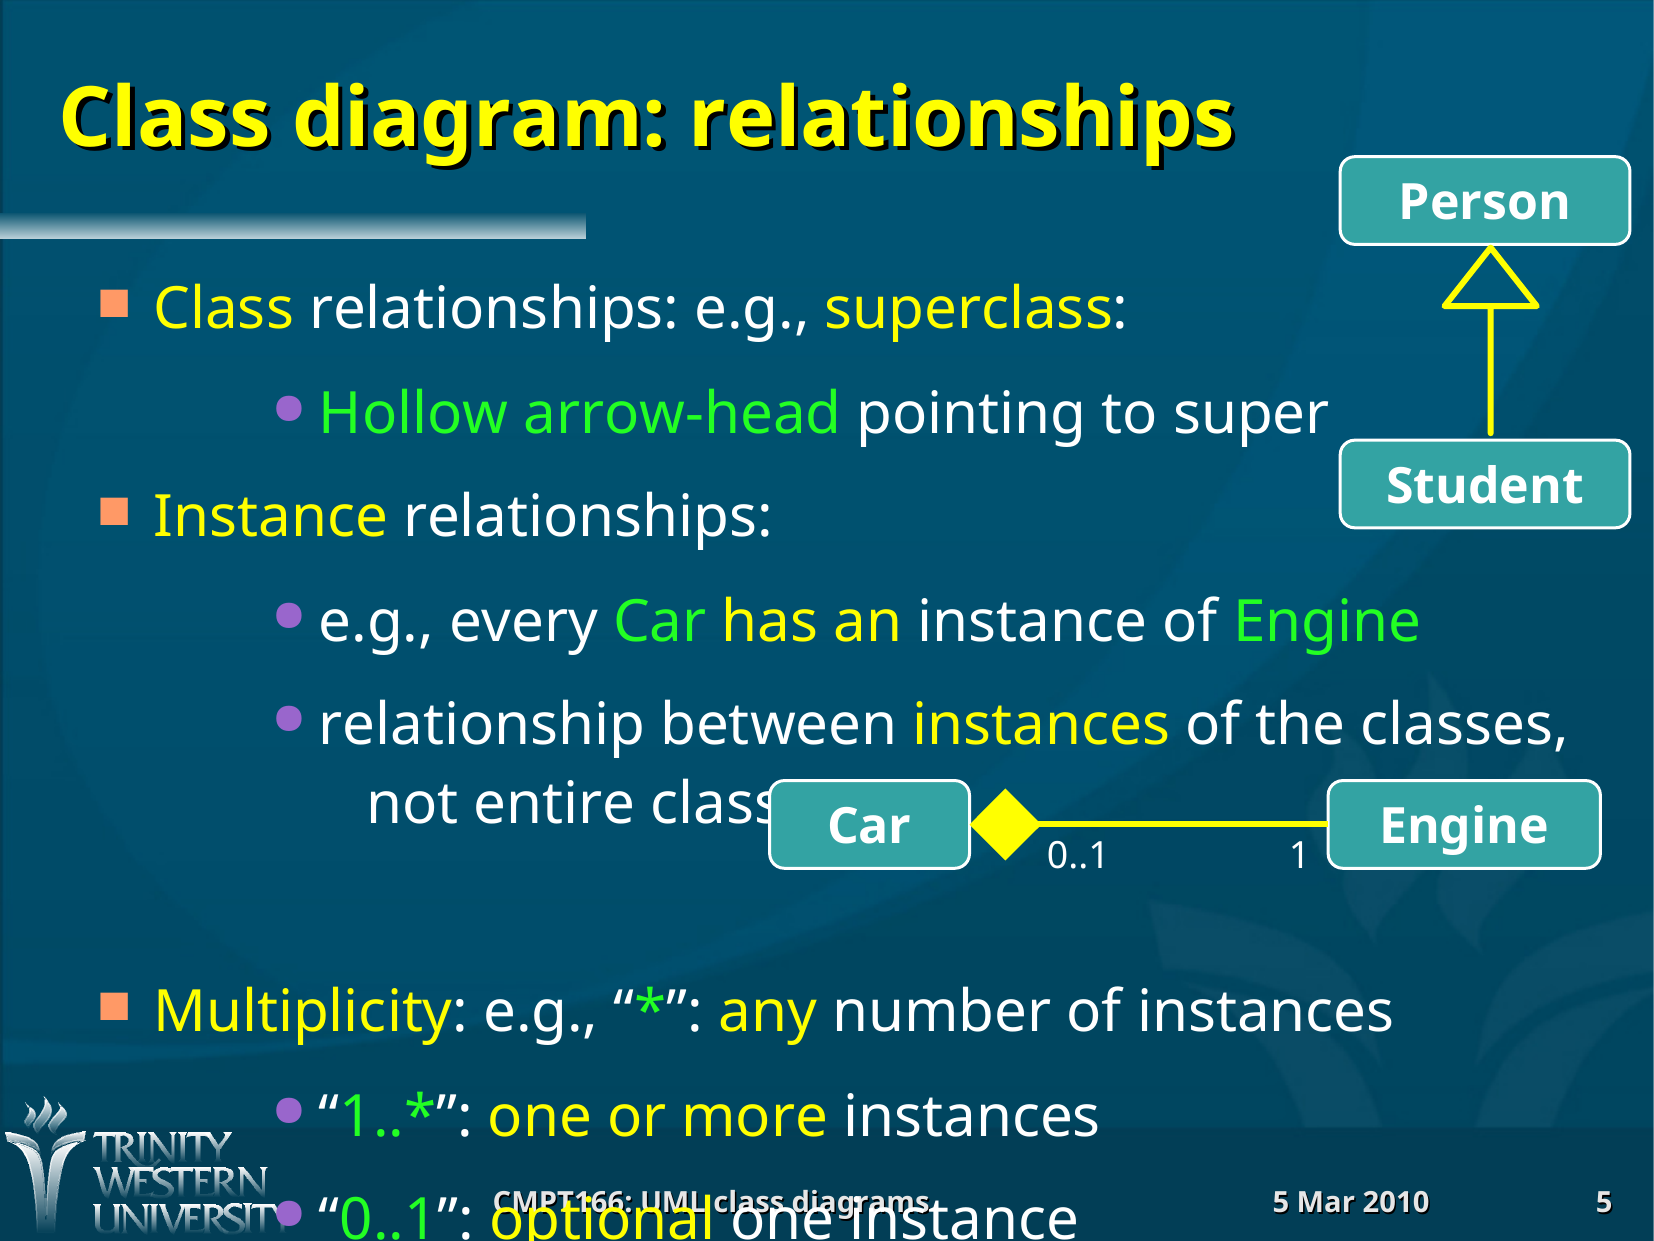

# Class diagram: relationships
Person
Class relationships: e.g., superclass:
Hollow arrow-head pointing to super
Instance relationships:
e.g., every Car has an instance of Engine
relationship between instances of the classes, not entire classes
Multiplicity: e.g., “*”: any number of instances
“1..*”: one or more instances
“0..1”: optional one instance
Student
Car
Engine
0..1
1
CMPT166: UML class diagrams
5 Mar 2010
5